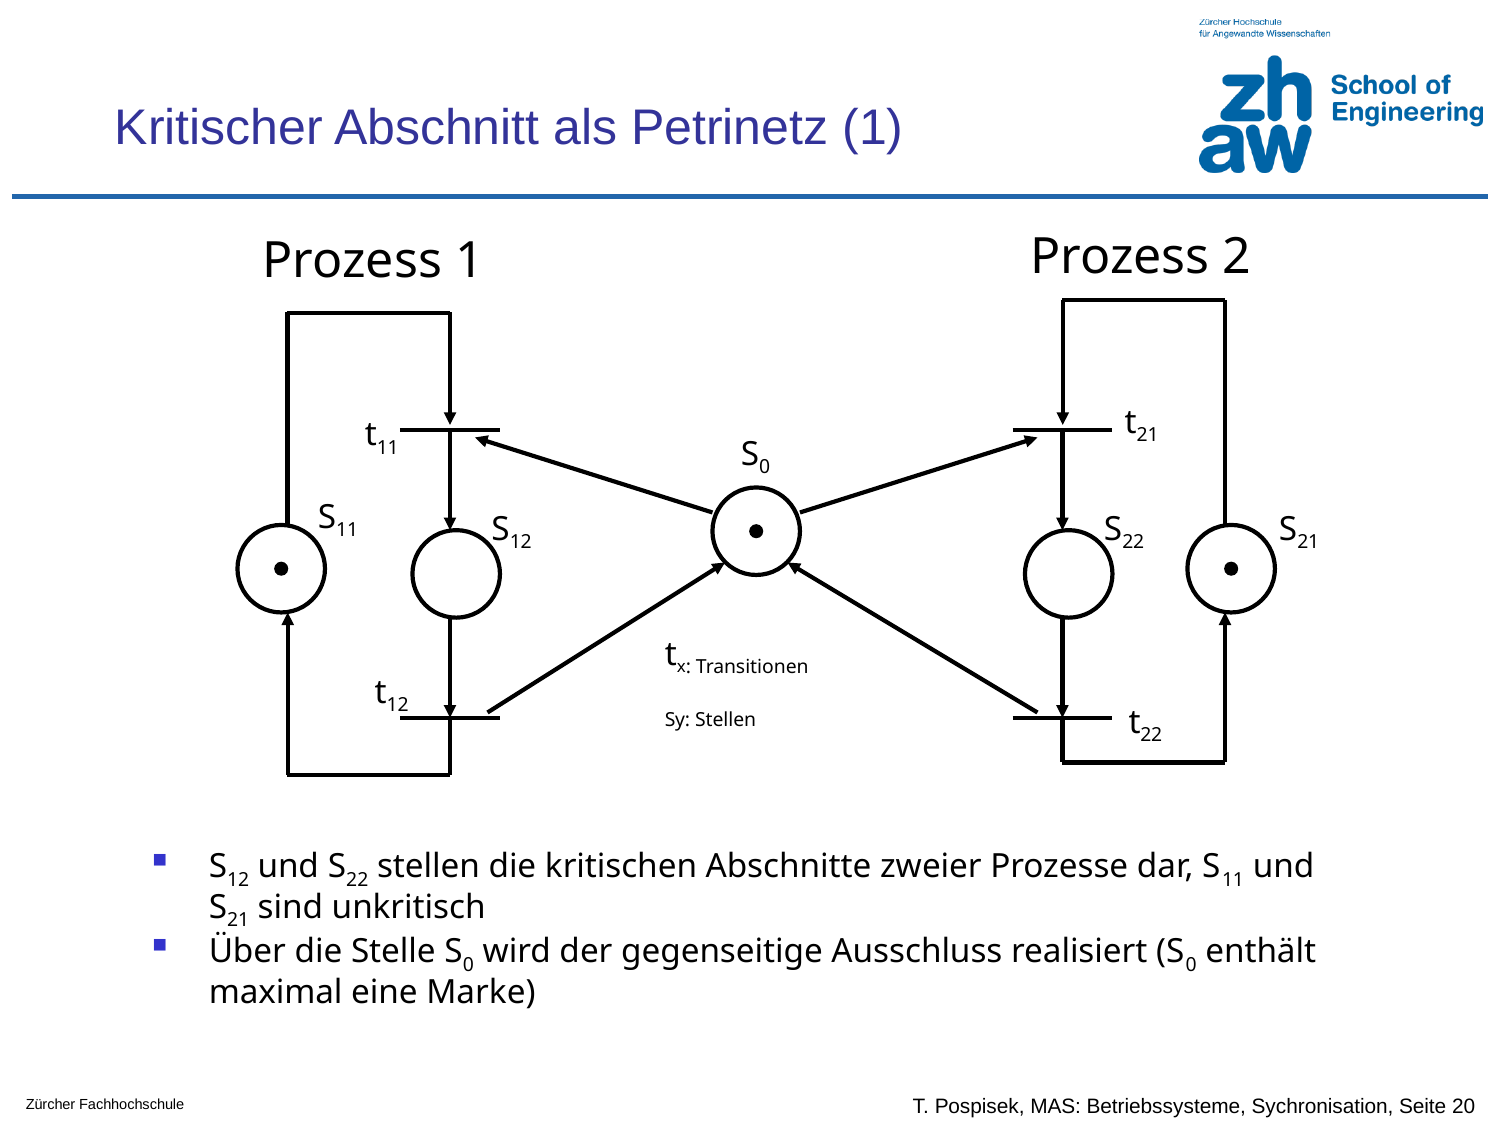

# Kritischer Abschnitt als Petrinetz (1)
Prozess 2
Prozess 1
t21
t11
S0
S11
S12
S22
S21
tx: Transitionen
Sy: Stellen
t12
t22
S12 und S22 stellen die kritischen Abschnitte zweier Prozesse dar, S11 und S21 sind unkritisch
Über die Stelle S0 wird der gegenseitige Ausschluss realisiert (S0 enthält maximal eine Marke)